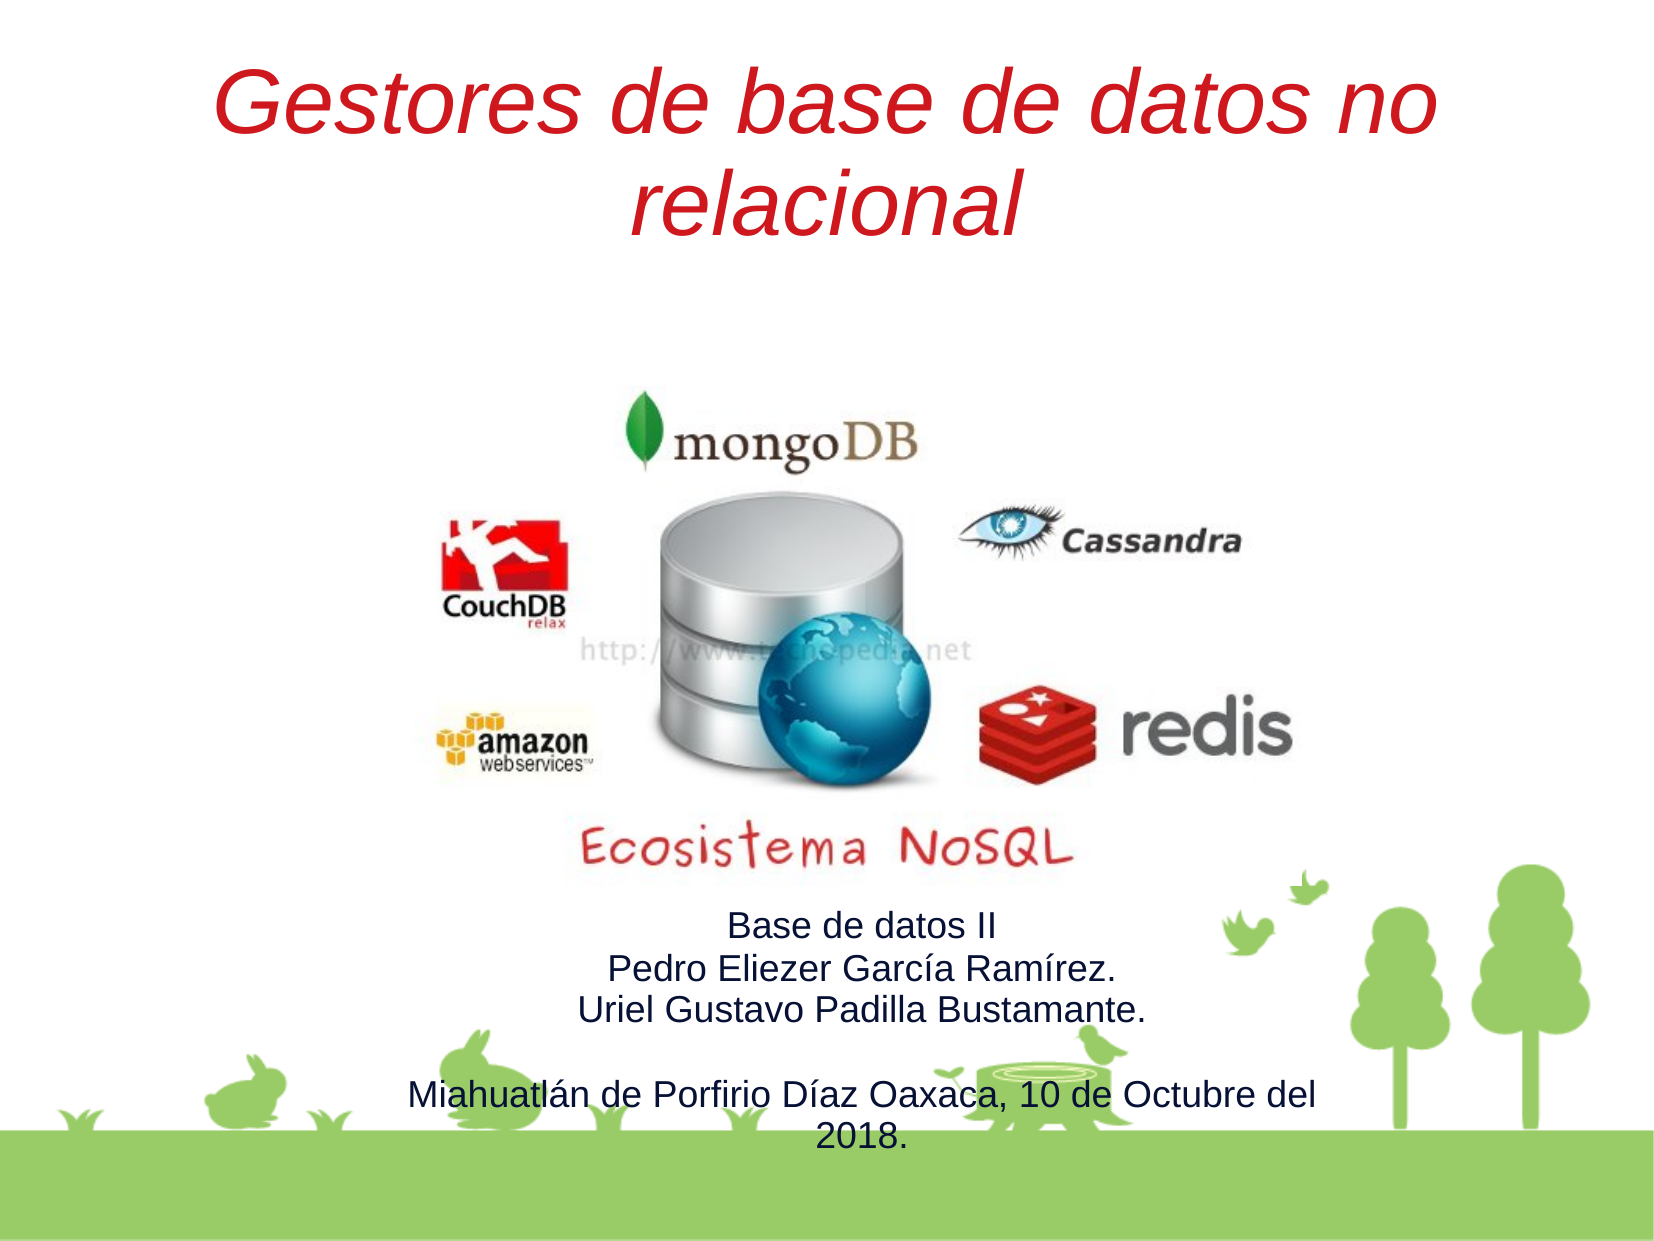

# Gestores de base de datos no relacional
Base de datos II
Pedro Eliezer García Ramírez.
Uriel Gustavo Padilla Bustamante.
Miahuatlán de Porfirio Díaz Oaxaca, 10 de Octubre del 2018.